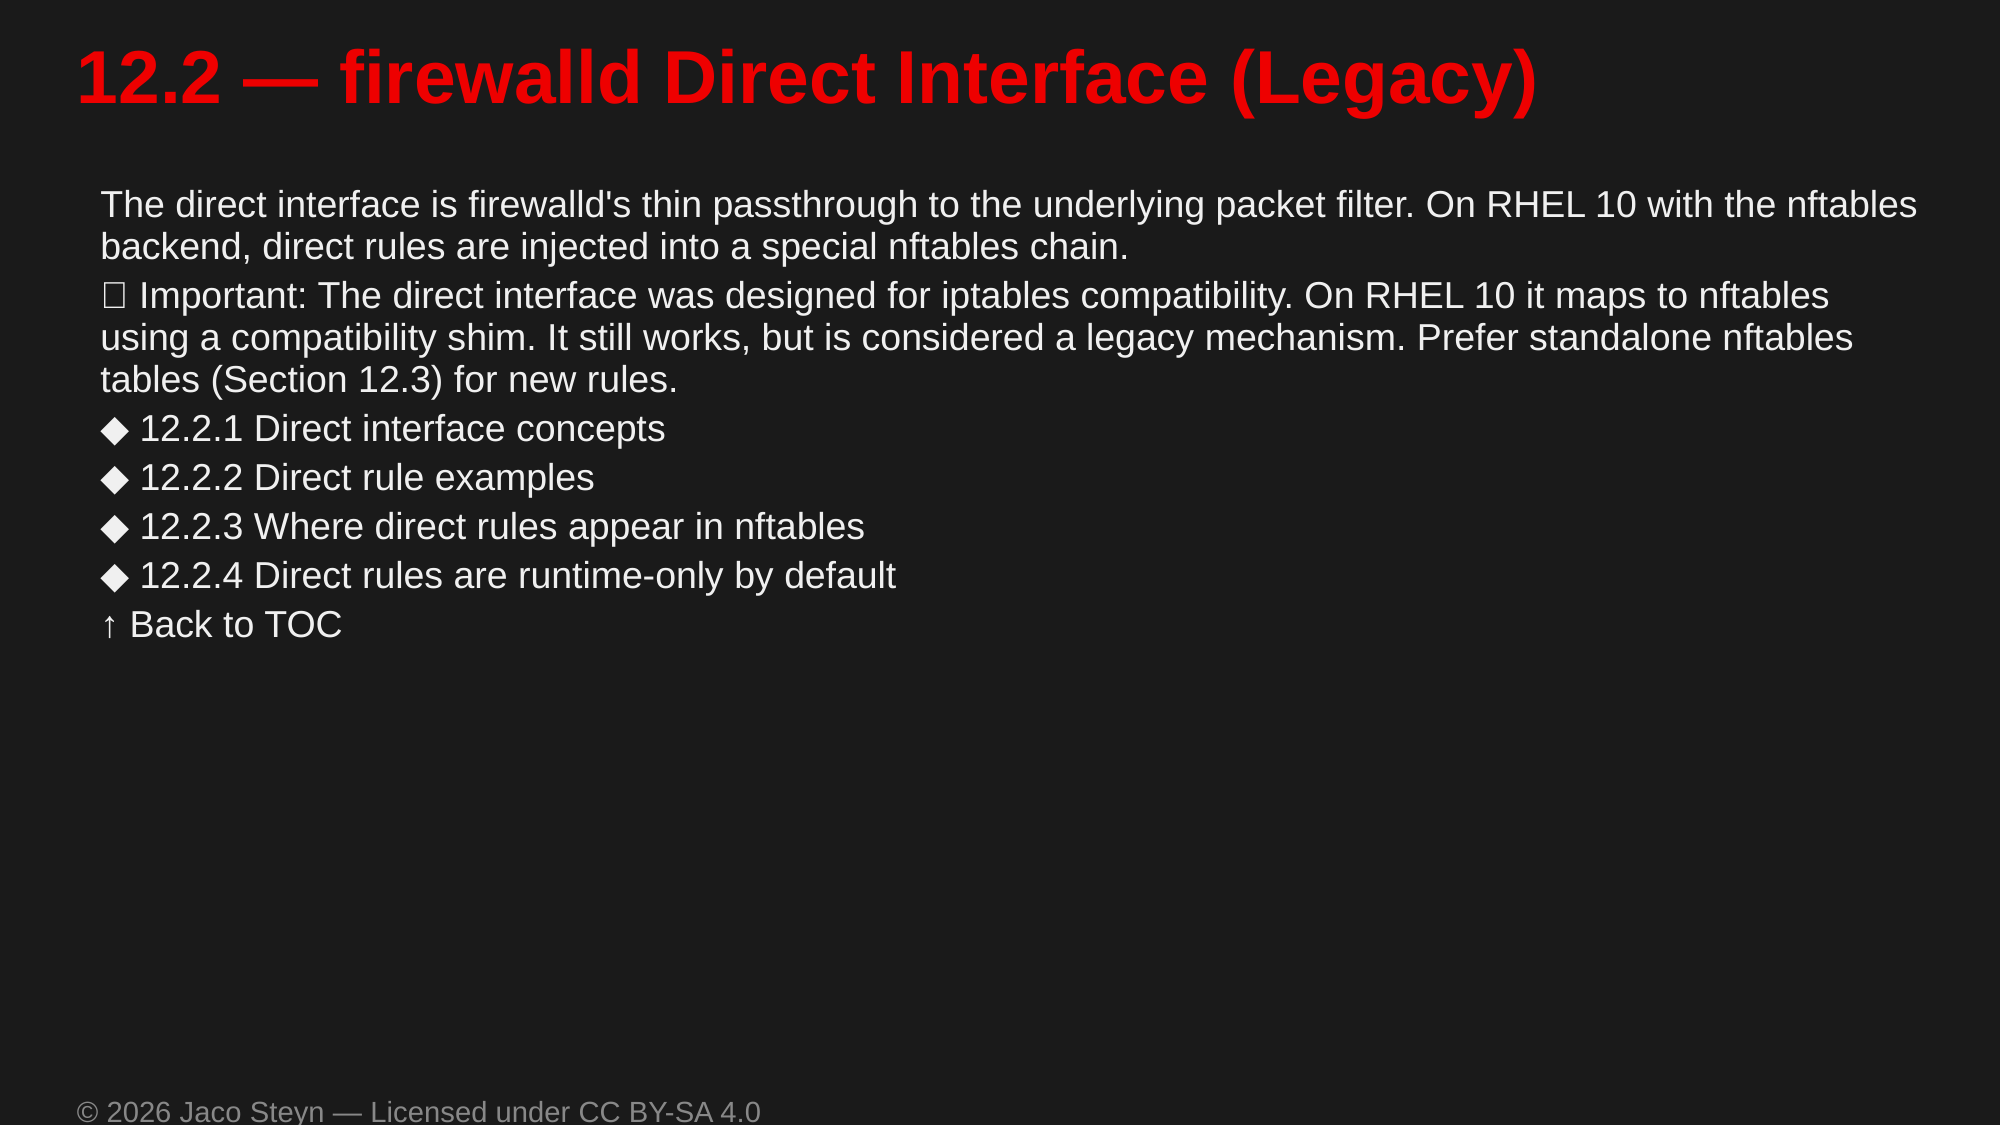

12.2 — firewalld Direct Interface (Legacy)
The direct interface is firewalld's thin passthrough to the underlying packet filter. On RHEL 10 with the nftables backend, direct rules are injected into a special nftables chain.
💡 Important: The direct interface was designed for iptables compatibility. On RHEL 10 it maps to nftables using a compatibility shim. It still works, but is considered a legacy mechanism. Prefer standalone nftables tables (Section 12.3) for new rules.
◆ 12.2.1 Direct interface concepts
◆ 12.2.2 Direct rule examples
◆ 12.2.3 Where direct rules appear in nftables
◆ 12.2.4 Direct rules are runtime-only by default
↑ Back to TOC
© 2026 Jaco Steyn — Licensed under CC BY-SA 4.0